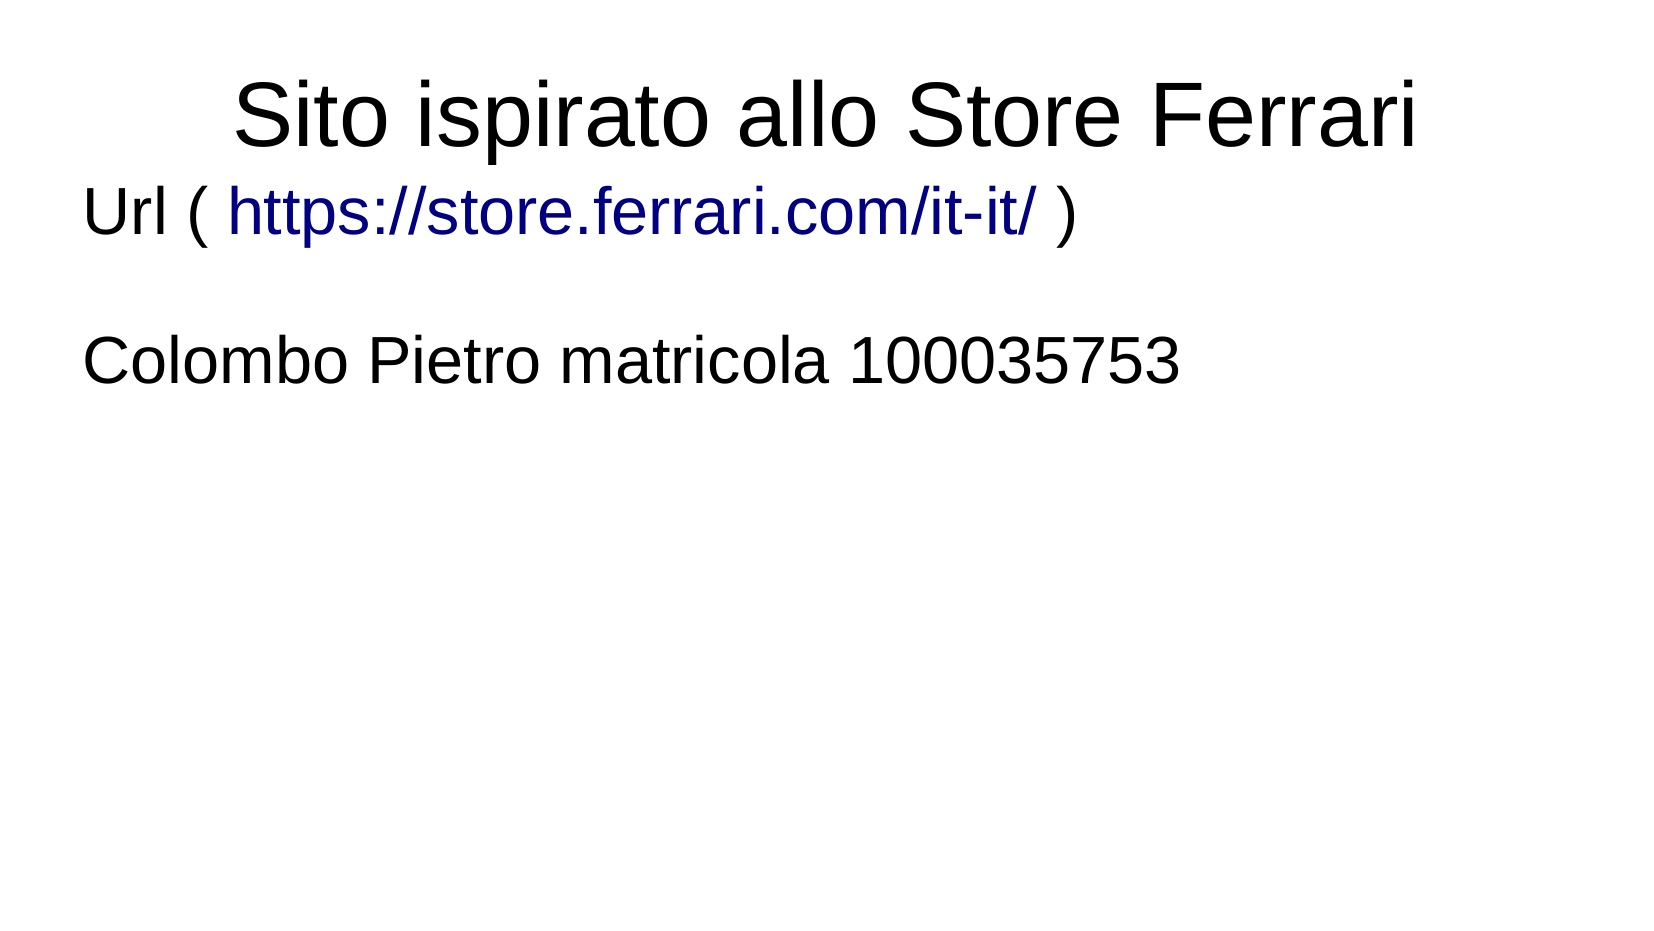

# Sito ispirato allo Store Ferrari
Url ( https://store.ferrari.com/it-it/ )
Colombo Pietro matricola 100035753